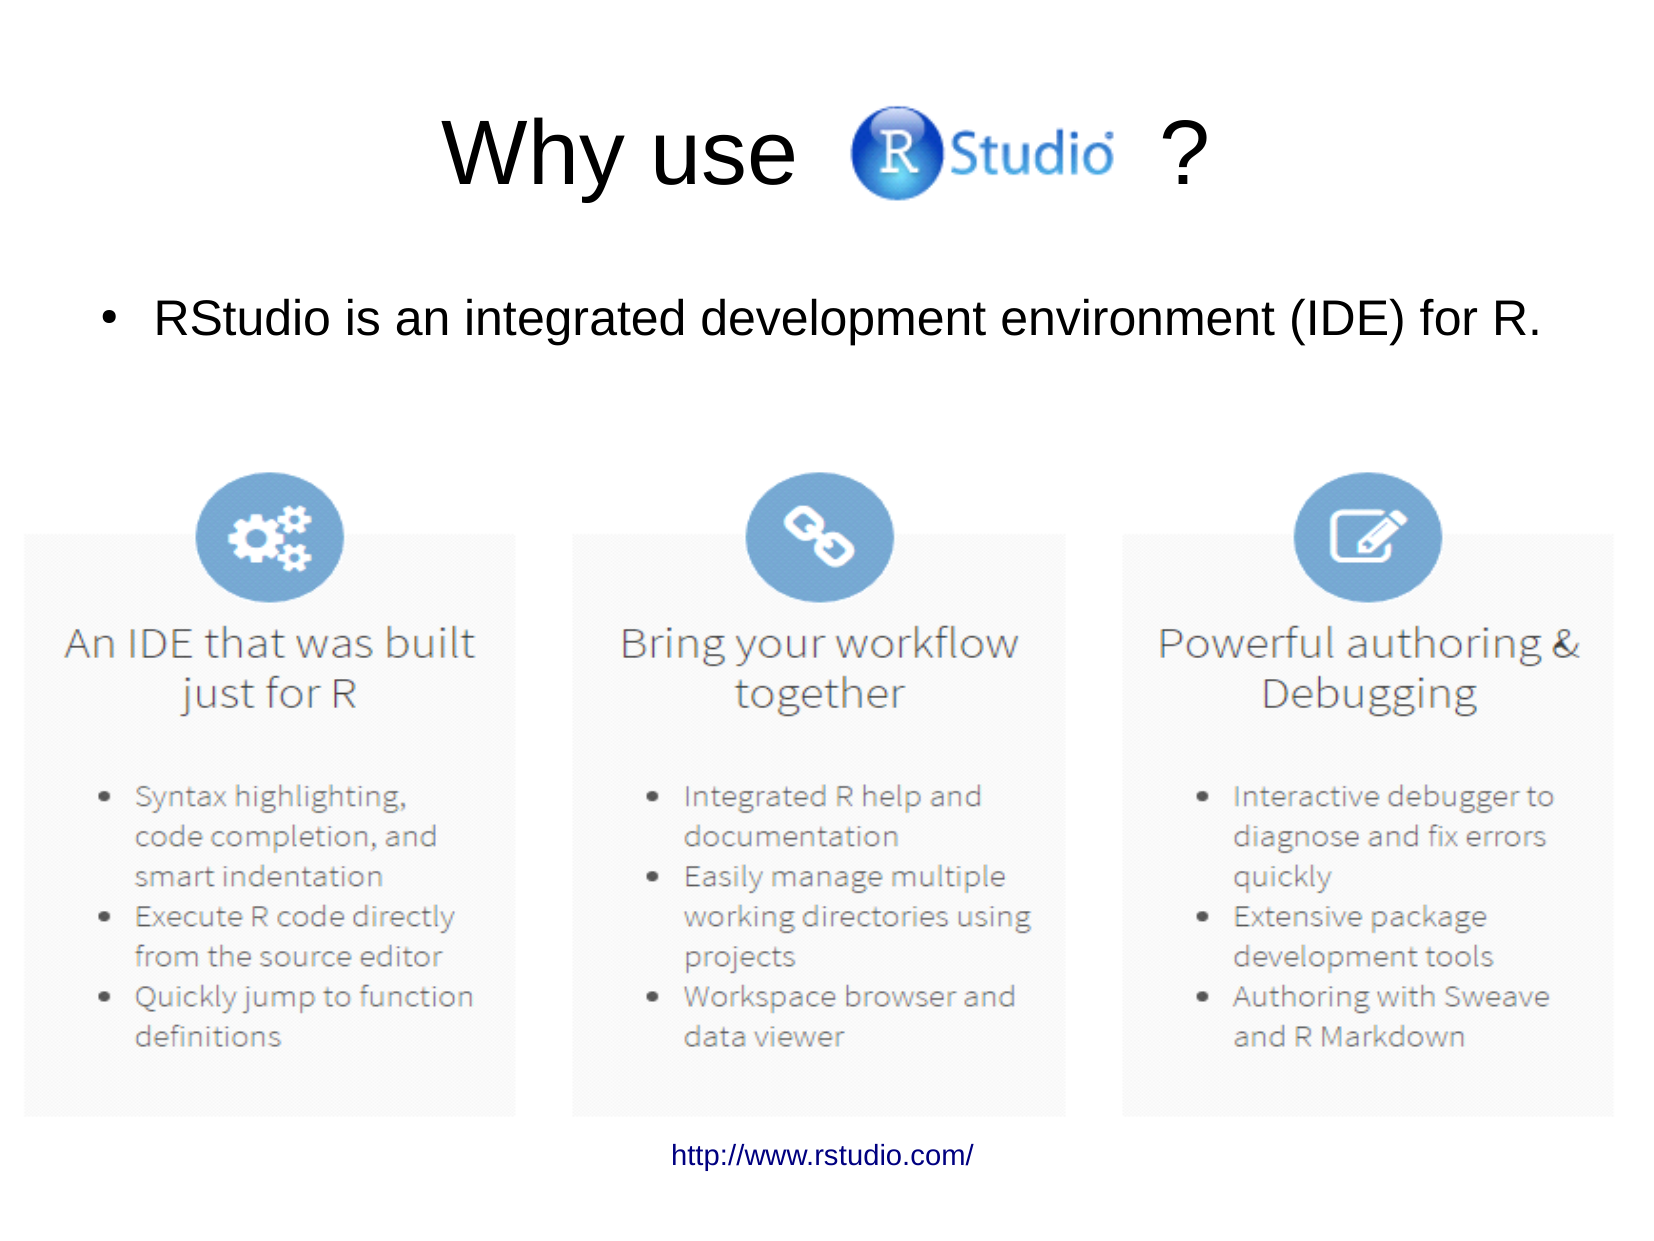

# Why use Rstudio ?
RStudio is an integrated development environment (IDE) for R.
http://www.rstudio.com/